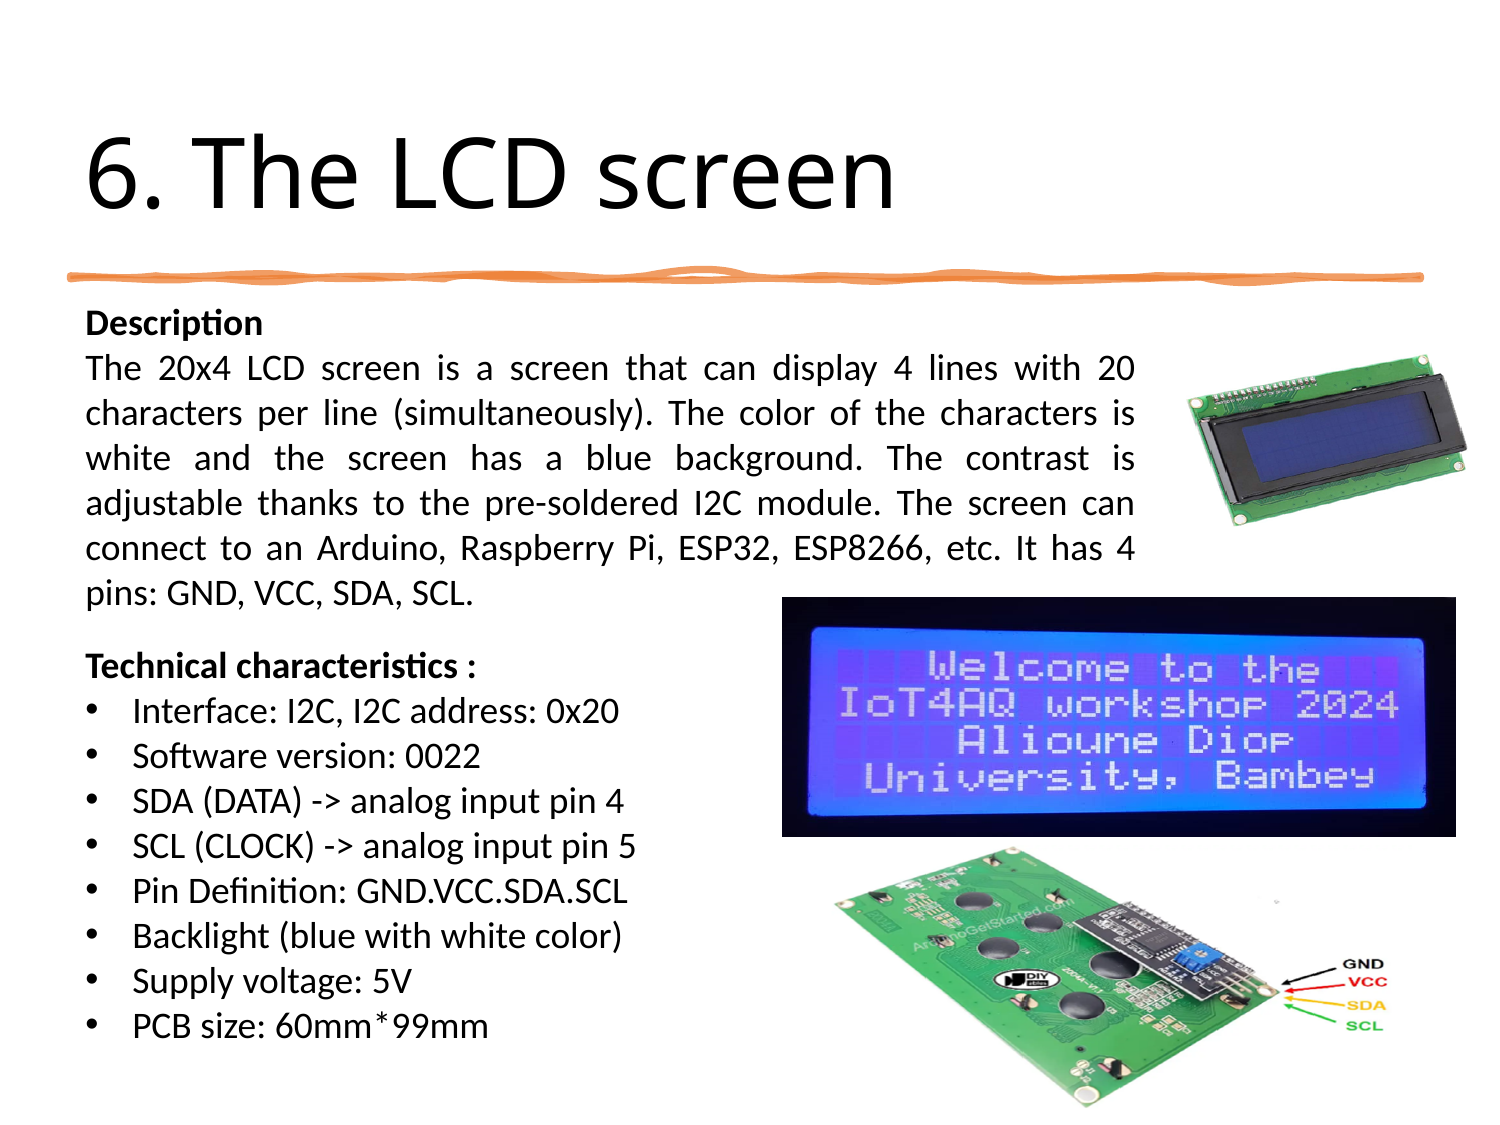

# 6. The LCD screen
Description
The 20x4 LCD screen is a screen that can display 4 lines with 20 characters per line (simultaneously). The color of the characters is white and the screen has a blue background. The contrast is adjustable thanks to the pre-soldered I2C module. The screen can connect to an Arduino, Raspberry Pi, ESP32, ESP8266, etc. It has 4 pins: GND, VCC, SDA, SCL.
Technical characteristics :
Interface: I2C, I2C address: 0x20
Software version: 0022
SDA (DATA) -> analog input pin 4
SCL (CLOCK) -> analog input pin 5
Pin Definition: GND.VCC.SDA.SCL
Backlight (blue with white color)
Supply voltage: 5V
PCB size: 60mm*99mm